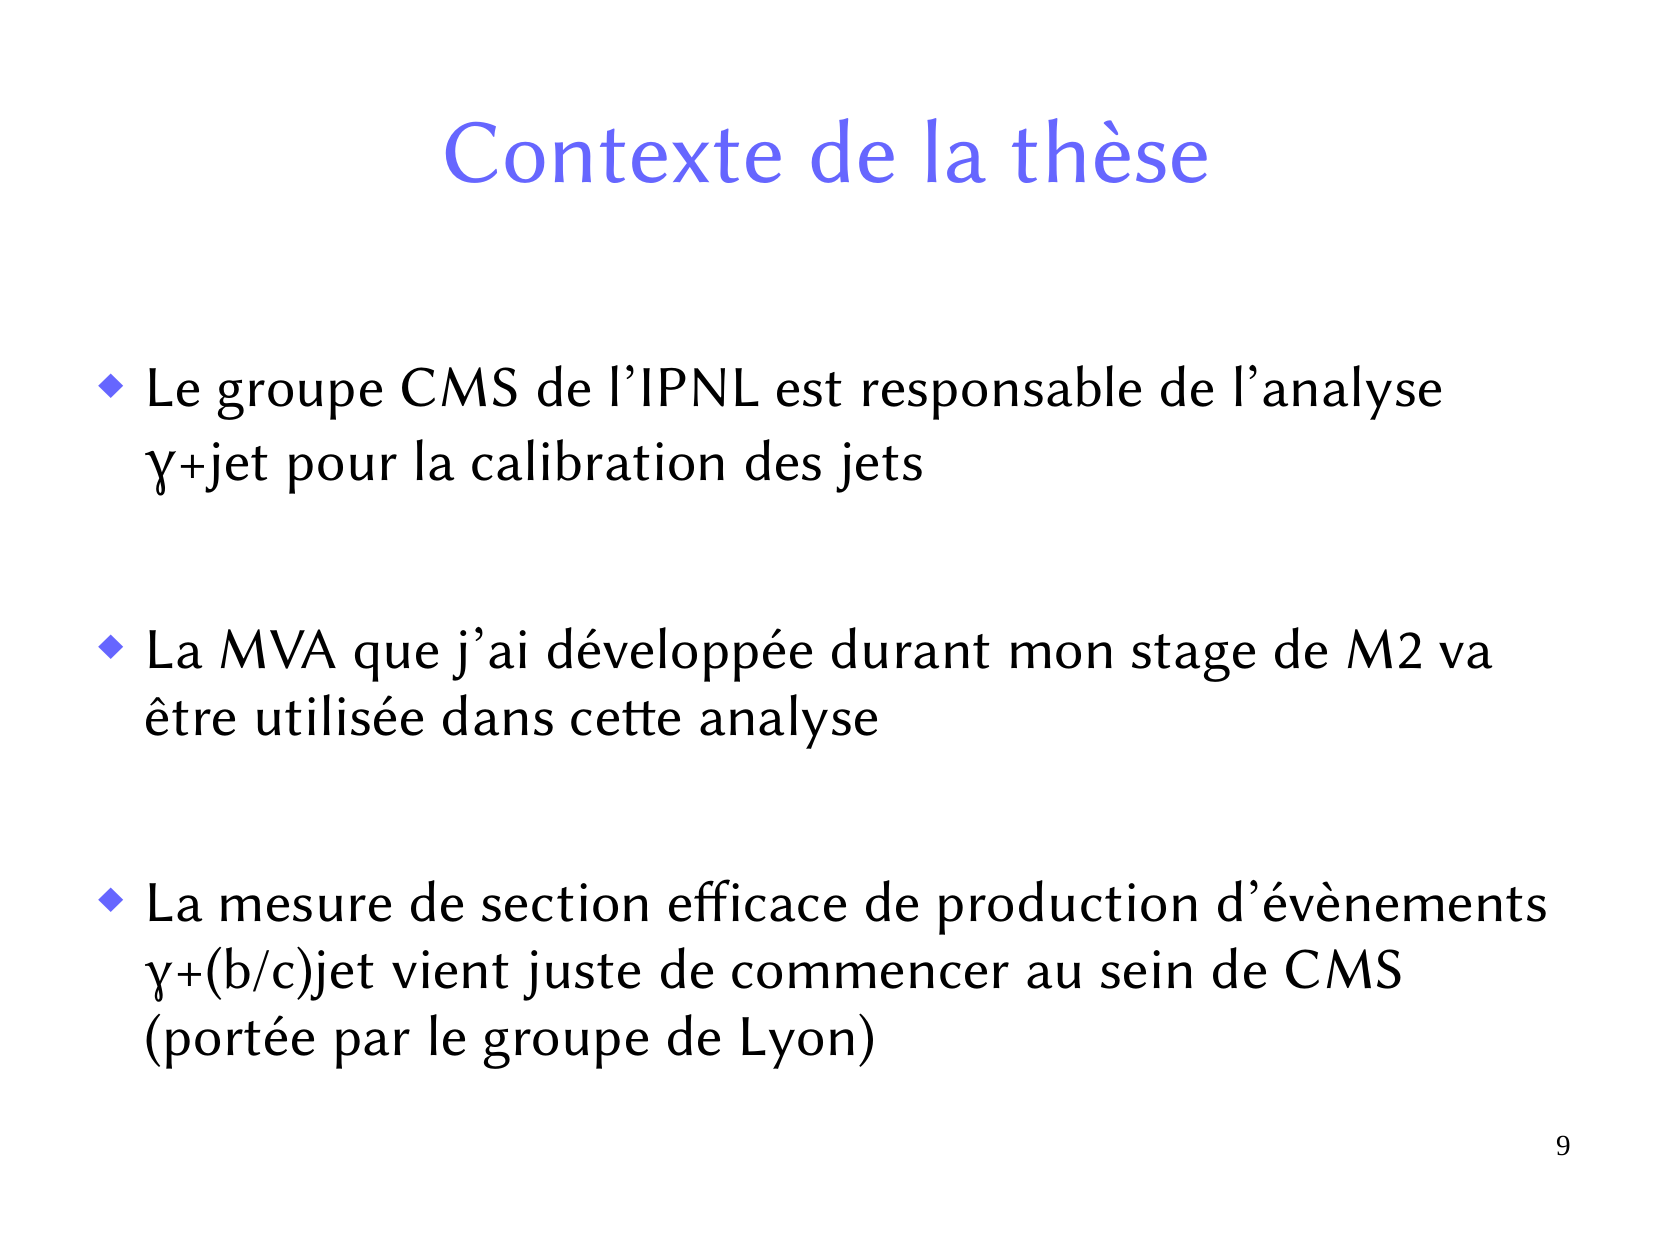

# Contexte de la thèse
Le groupe CMS de l’IPNL est responsable de l’analyse γ+jet pour la calibration des jets
La MVA que j’ai développée durant mon stage de M2 va être utilisée dans cette analyse
La mesure de section efficace de production d’évènements γ+(b/c)jet vient juste de commencer au sein de CMS (portée par le groupe de Lyon)
9